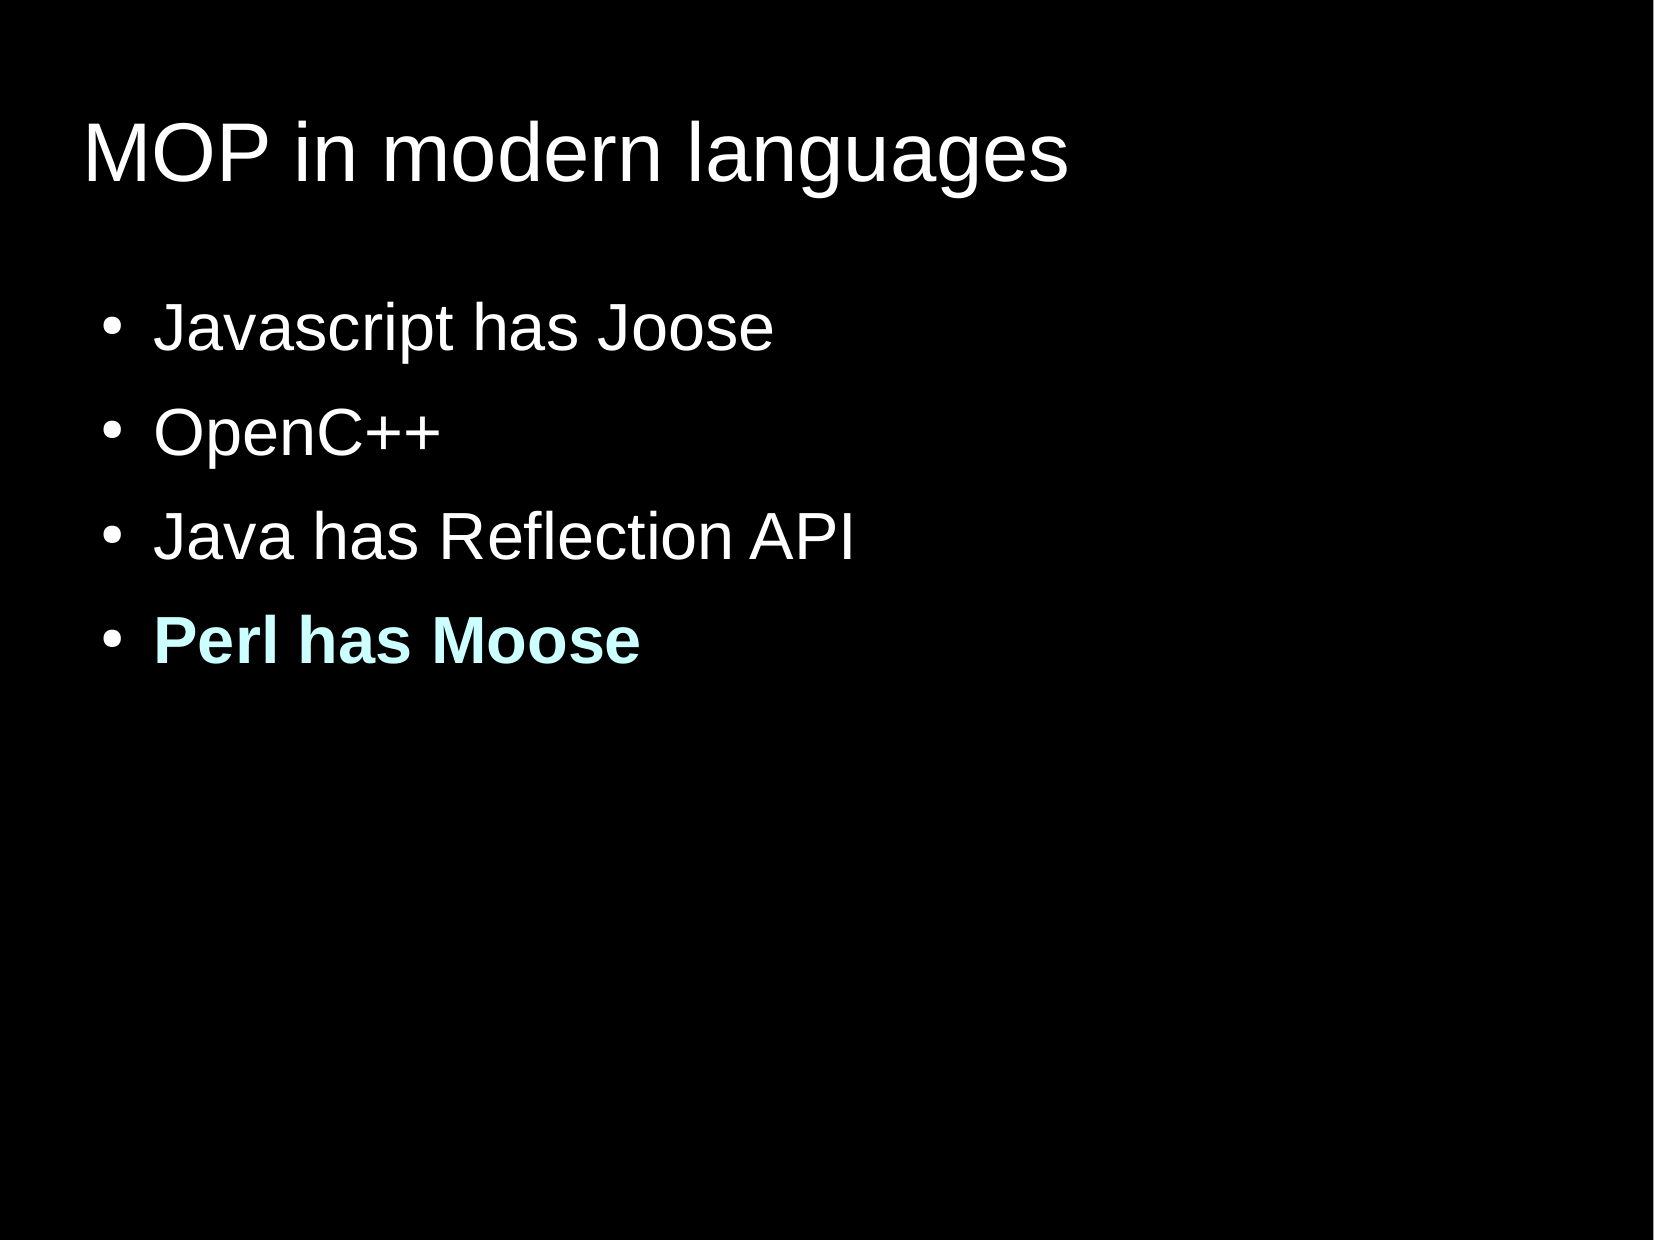

# MOP in modern languages
Javascript has Joose
OpenC++
Java has Reflection API
Perl has Moose